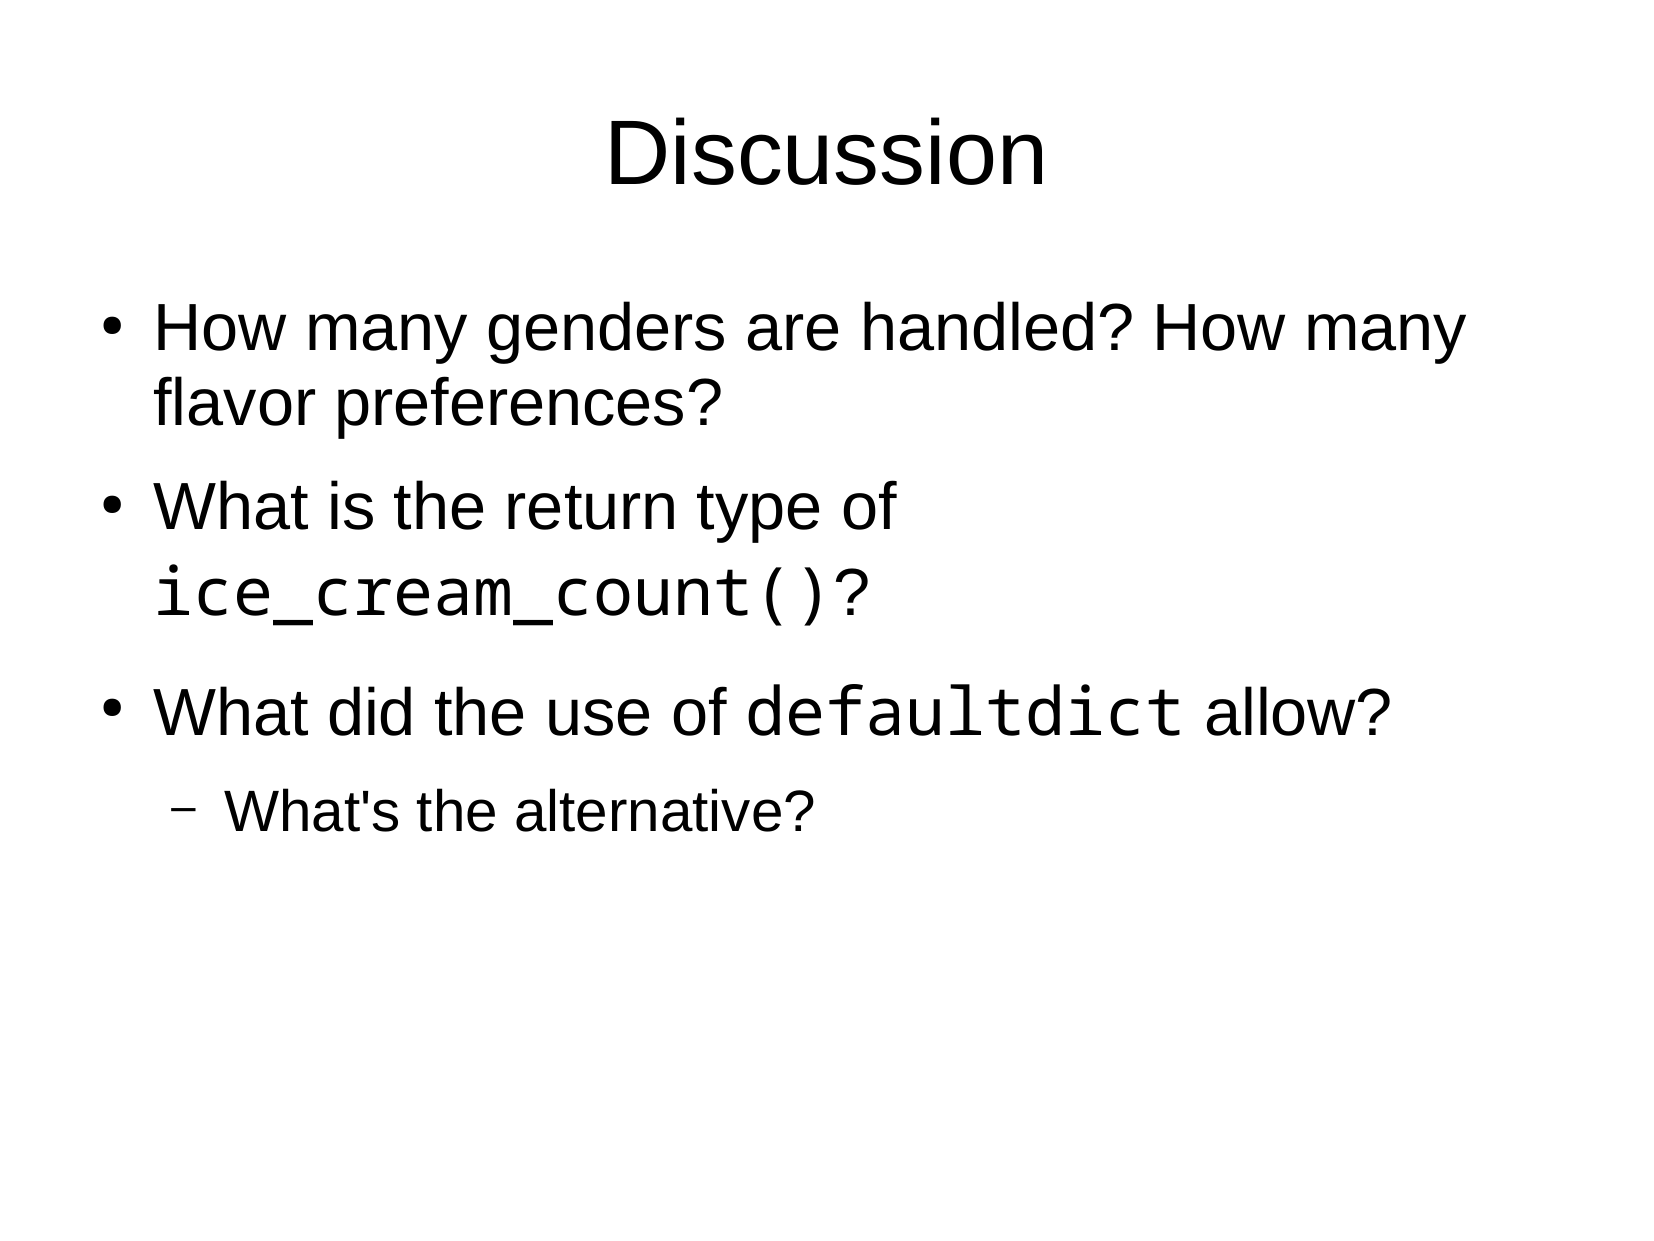

# Discussion
How many genders are handled? How many flavor preferences?
What is the return type of ice_cream_count()?
What did the use of defaultdict allow?
What's the alternative?